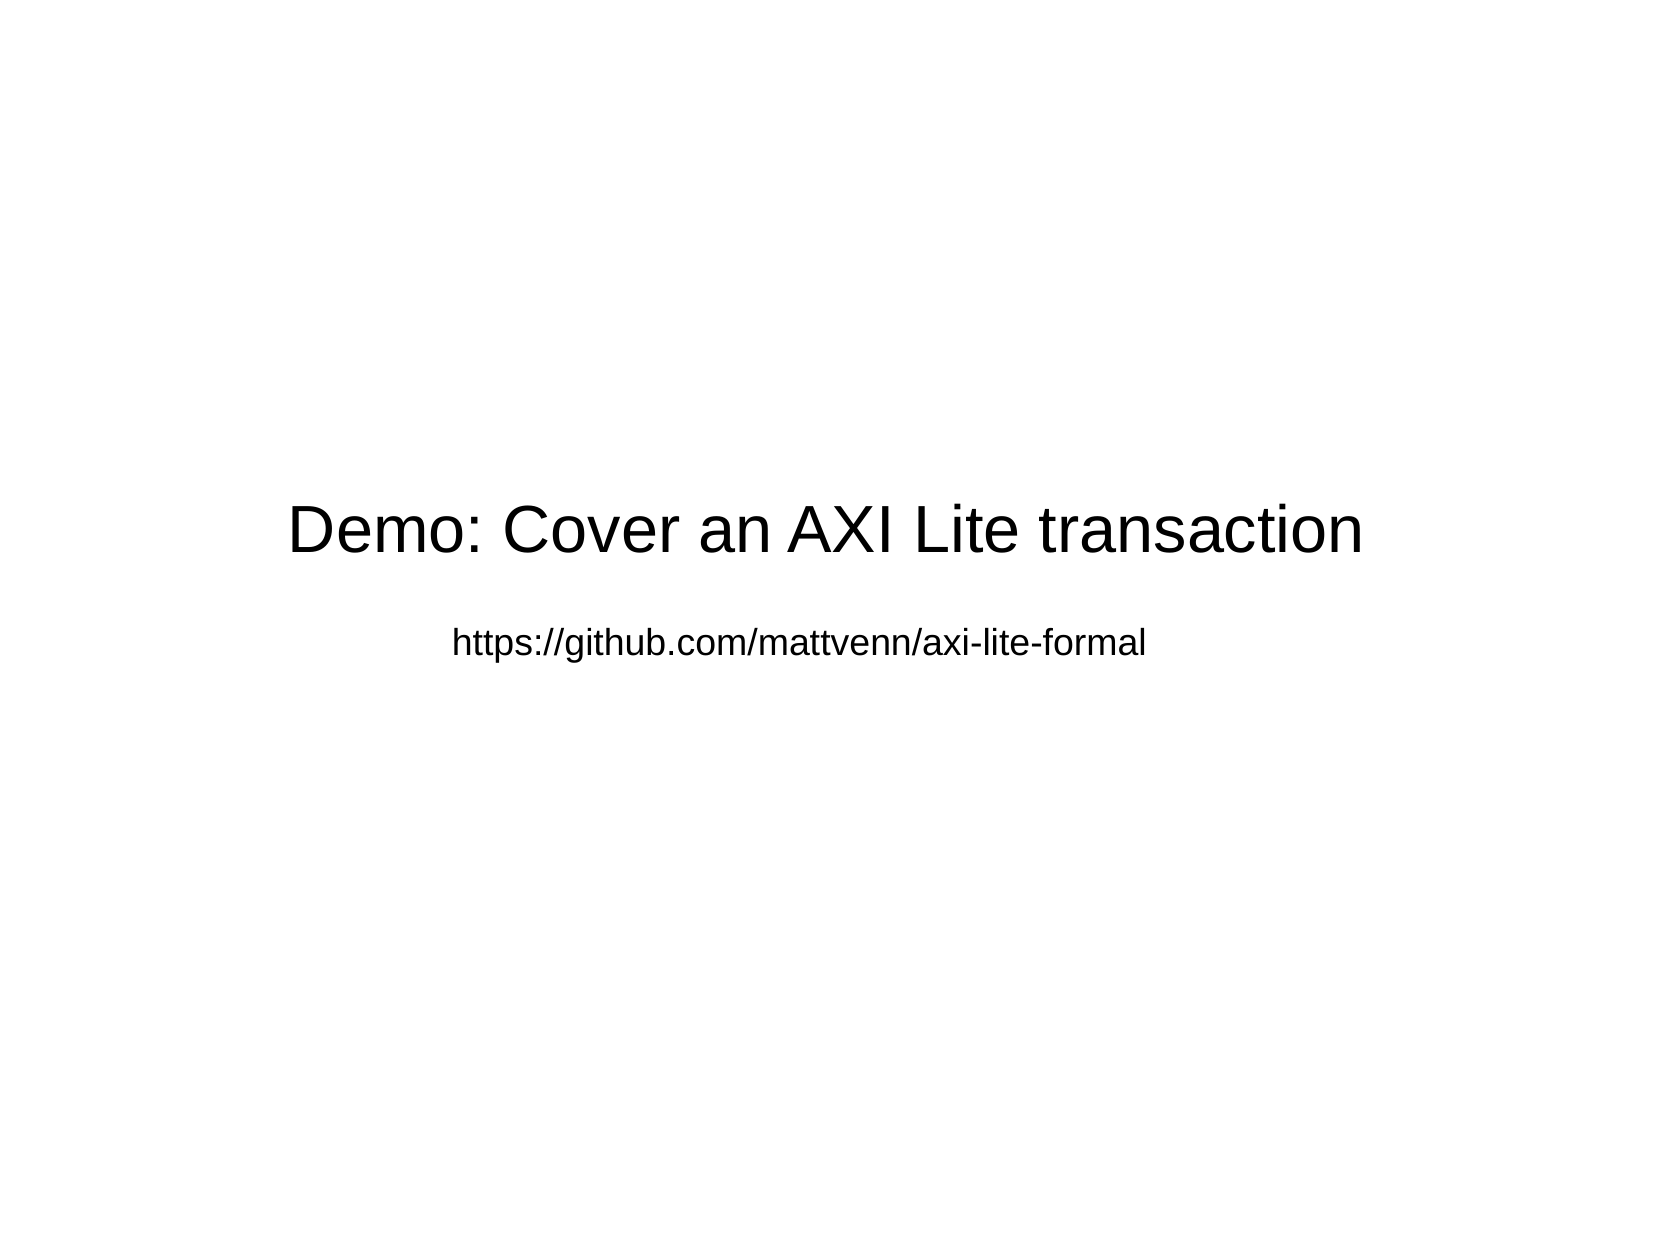

# Demo: Cover an AXI Lite transaction
https://github.com/mattvenn/axi-lite-formal